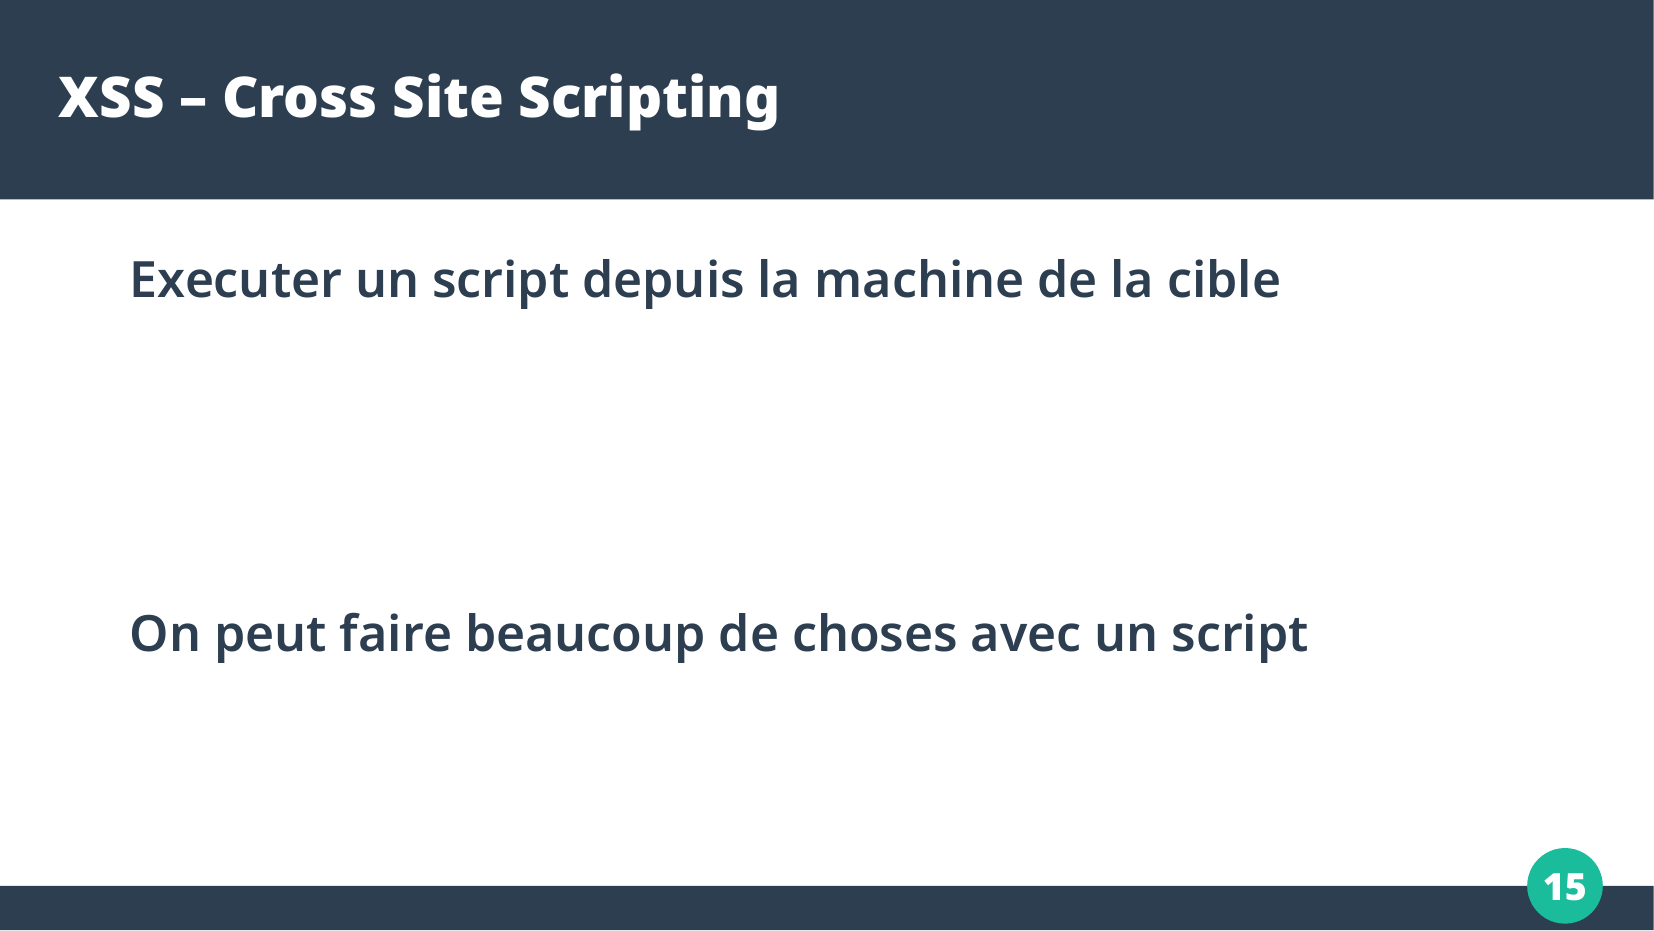

# XSS – Cross Site Scripting
Executer un script depuis la machine de la cible
On peut faire beaucoup de choses avec un script